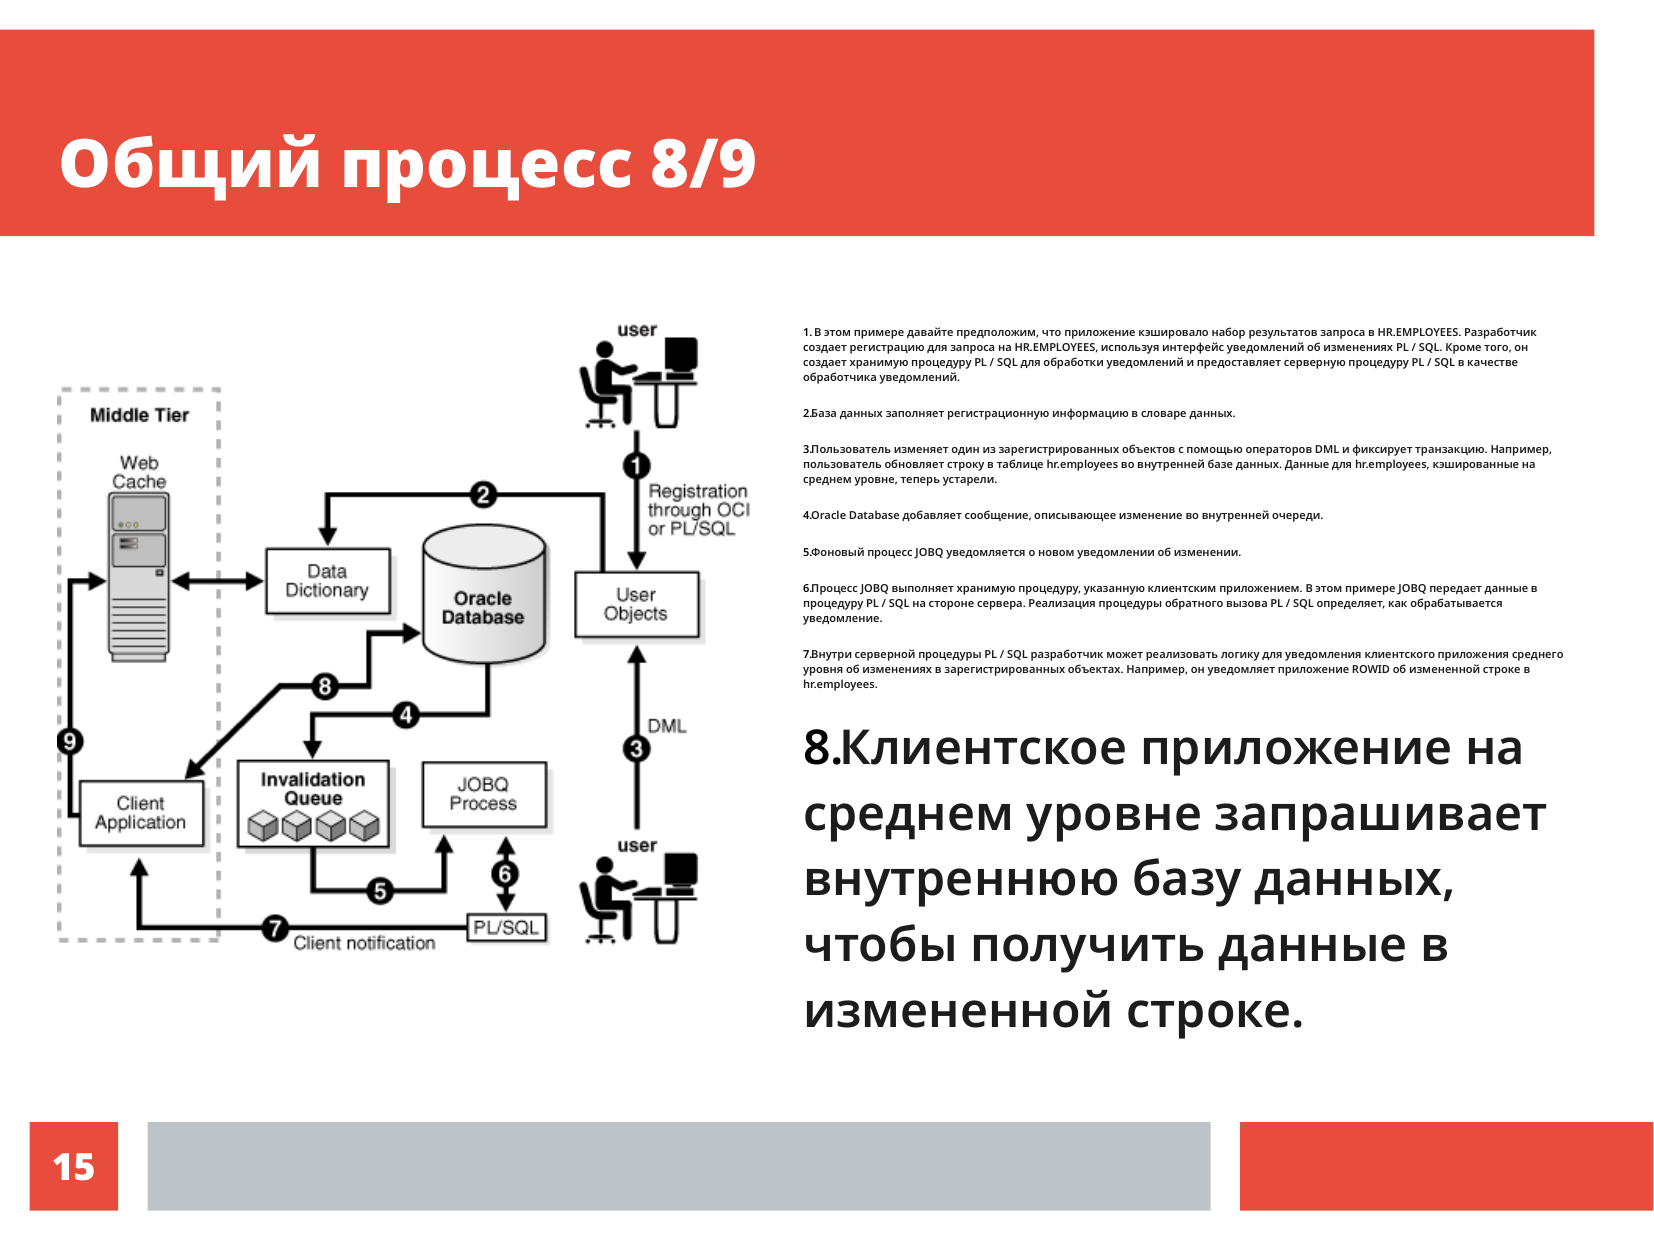

# Общий процесс 8/9
 В этом примере давайте предположим, что приложение кэшировало набор результатов запроса в HR.EMPLOYEES. Разработчик создает регистрацию для запроса на HR.EMPLOYEES, используя интерфейс уведомлений об изменениях PL / SQL. Кроме того, он создает хранимую процедуру PL / SQL для обработки уведомлений и предоставляет серверную процедуру PL / SQL в качестве обработчика уведомлений.
База данных заполняет регистрационную информацию в словаре данных.
Пользователь изменяет один из зарегистрированных объектов с помощью операторов DML и фиксирует транзакцию. Например, пользователь обновляет строку в таблице hr.employees во внутренней базе данных. Данные для hr.employees, кэшированные на среднем уровне, теперь устарели.
Oracle Database добавляет сообщение, описывающее изменение во внутренней очереди.
Фоновый процесс JOBQ уведомляется о новом уведомлении об изменении.
Процесс JOBQ выполняет хранимую процедуру, указанную клиентским приложением. В этом примере JOBQ передает данные в процедуру PL / SQL на стороне сервера. Реализация процедуры обратного вызова PL / SQL определяет, как обрабатывается уведомление.
Внутри серверной процедуры PL / SQL разработчик может реализовать логику для уведомления клиентского приложения среднего уровня об изменениях в зарегистрированных объектах. Например, он уведомляет приложение ROWID об измененной строке в hr.employees.
Клиентское приложение на среднем уровне запрашивает внутреннюю базу данных, чтобы получить данные в измененной строке.
15